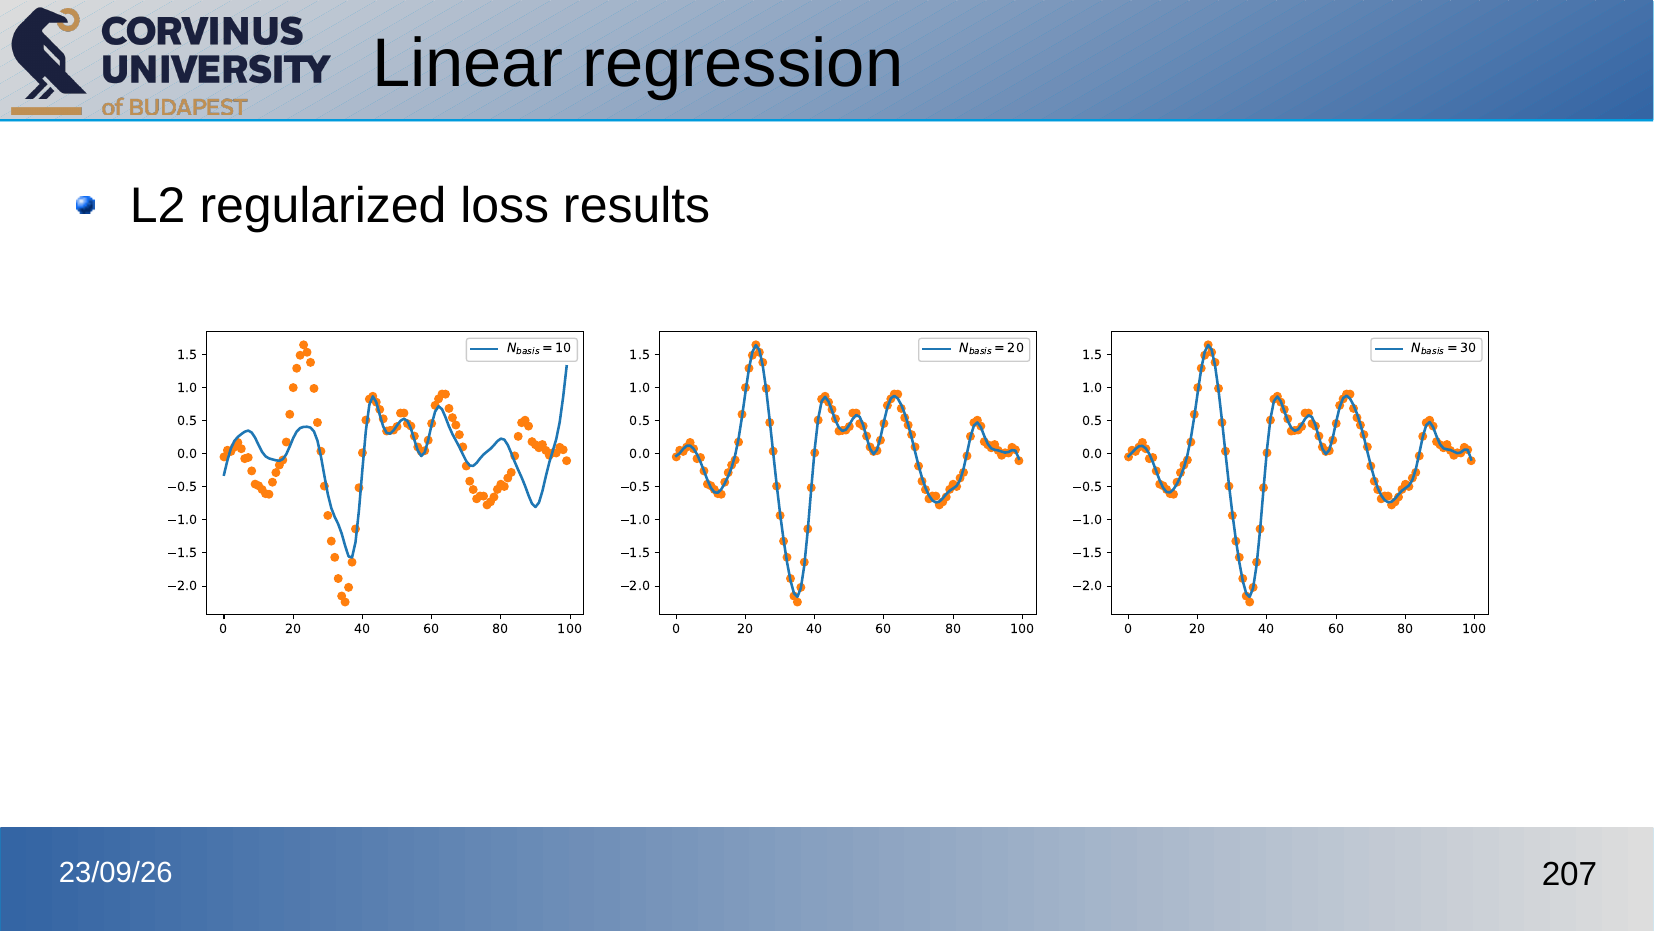

# Linear regression
L2 regularized loss results